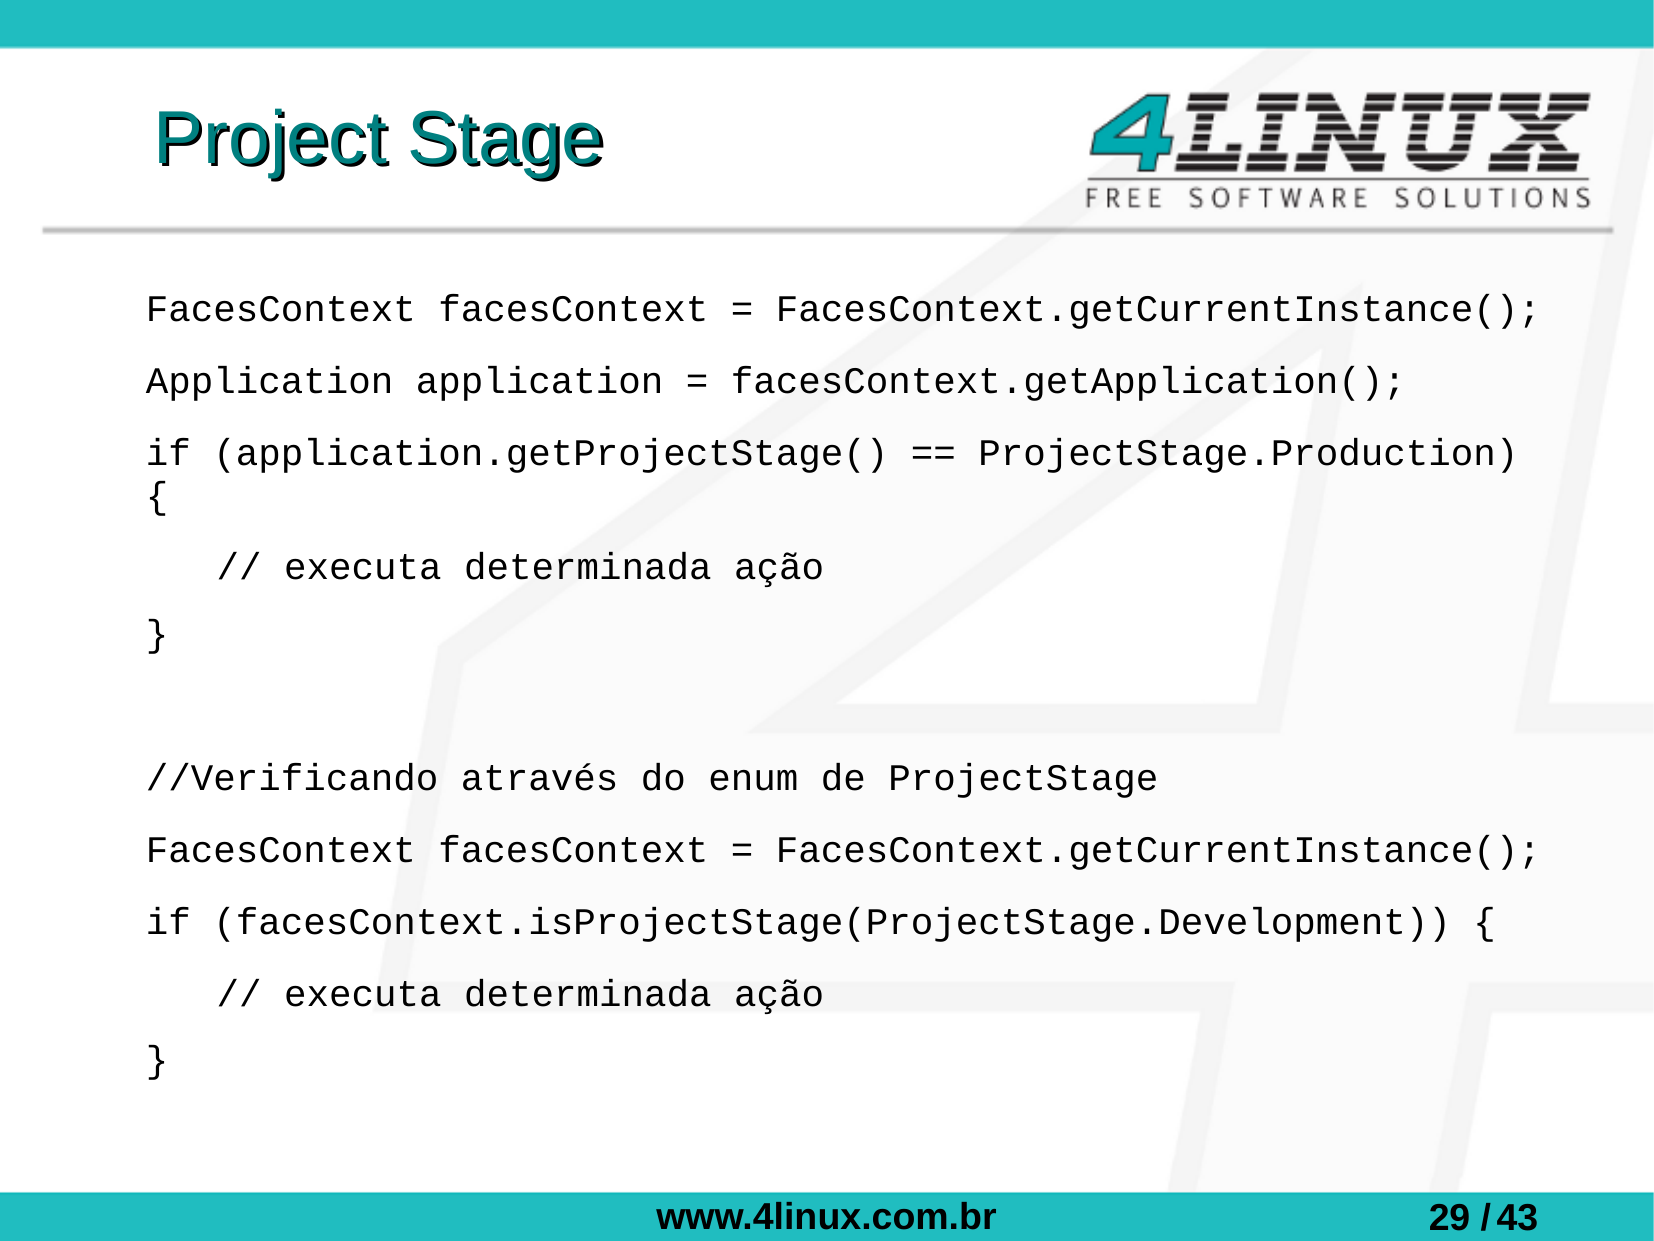

# Project Stage
FacesContext facesContext = FacesContext.getCurrentInstance();
Application application = facesContext.getApplication();
if (application.getProjectStage() == ProjectStage.Production) {
// executa determinada ação
}
//Verificando através do enum de ProjectStage
FacesContext facesContext = FacesContext.getCurrentInstance();
if (facesContext.isProjectStage(ProjectStage.Development)) {
// executa determinada ação
}